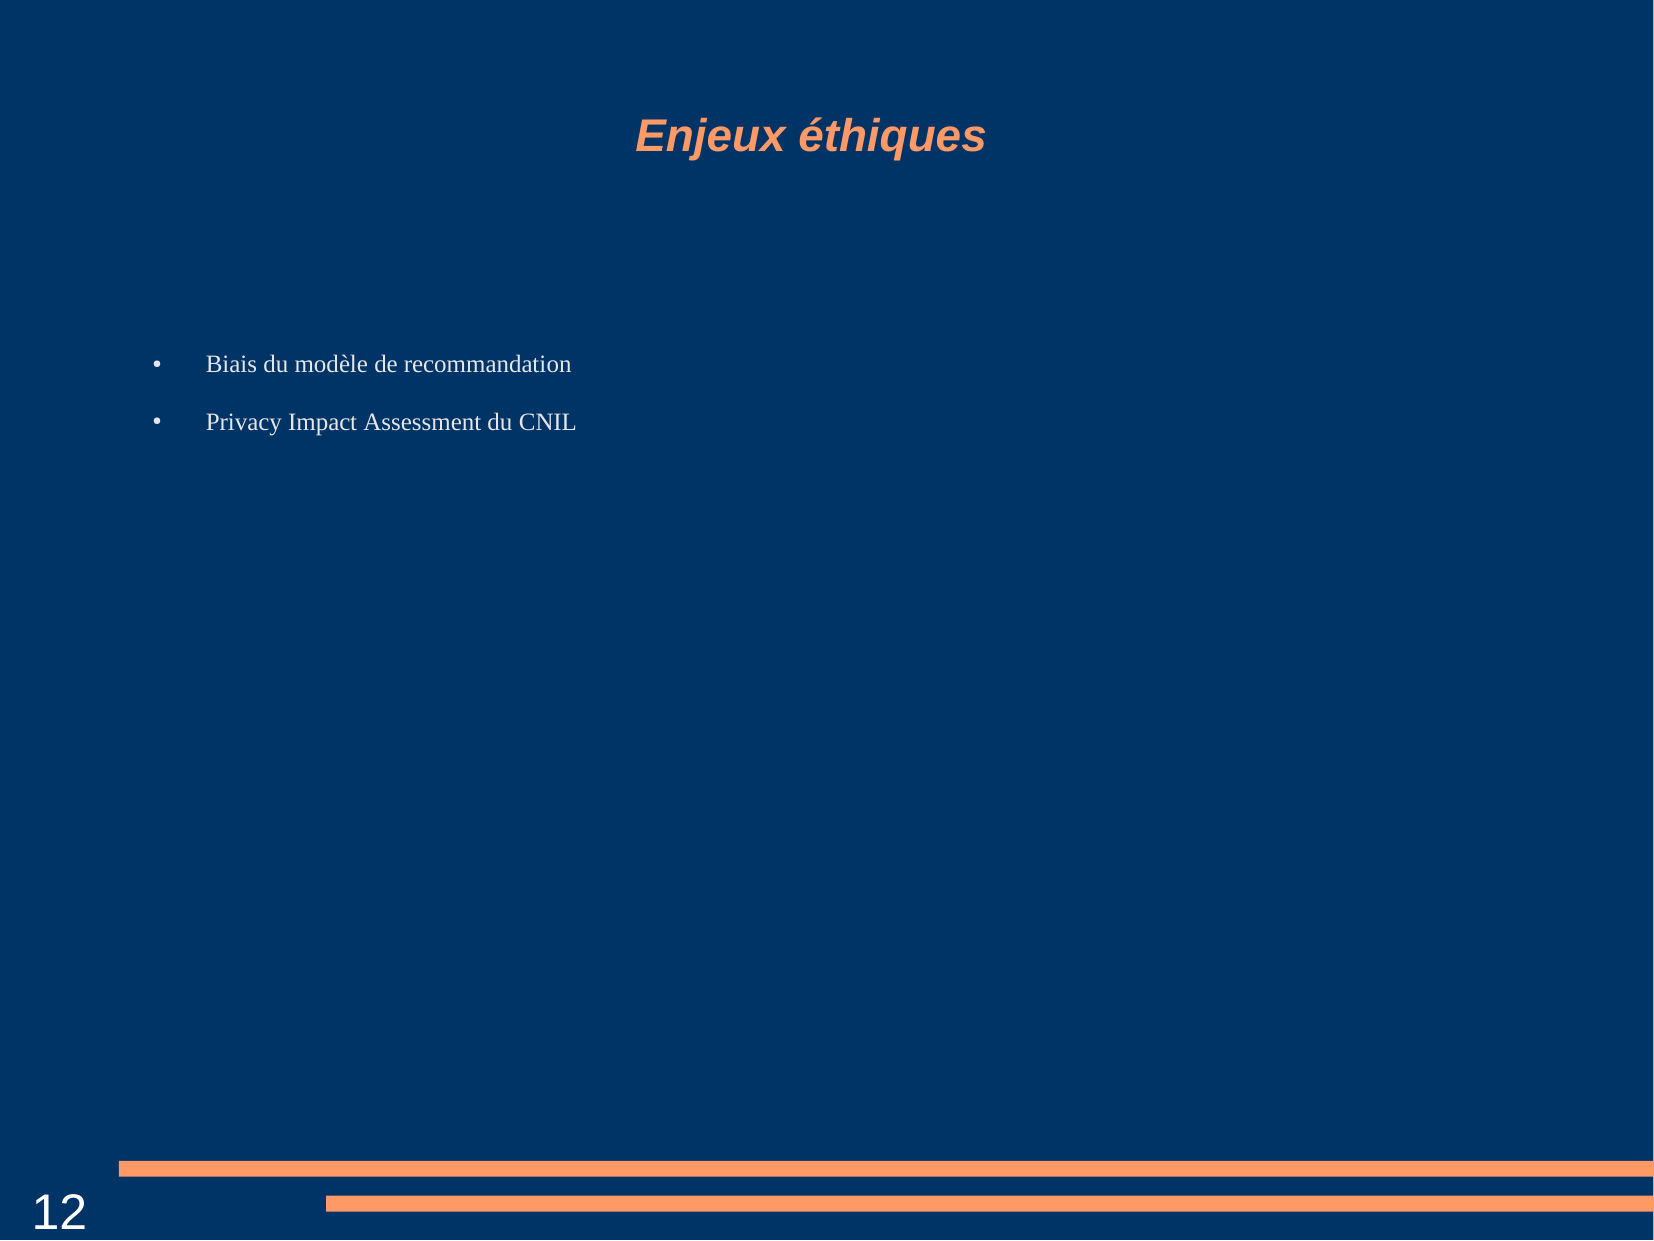

Enjeux éthiques
# Biais du modèle de recommandation
Privacy Impact Assessment du CNIL